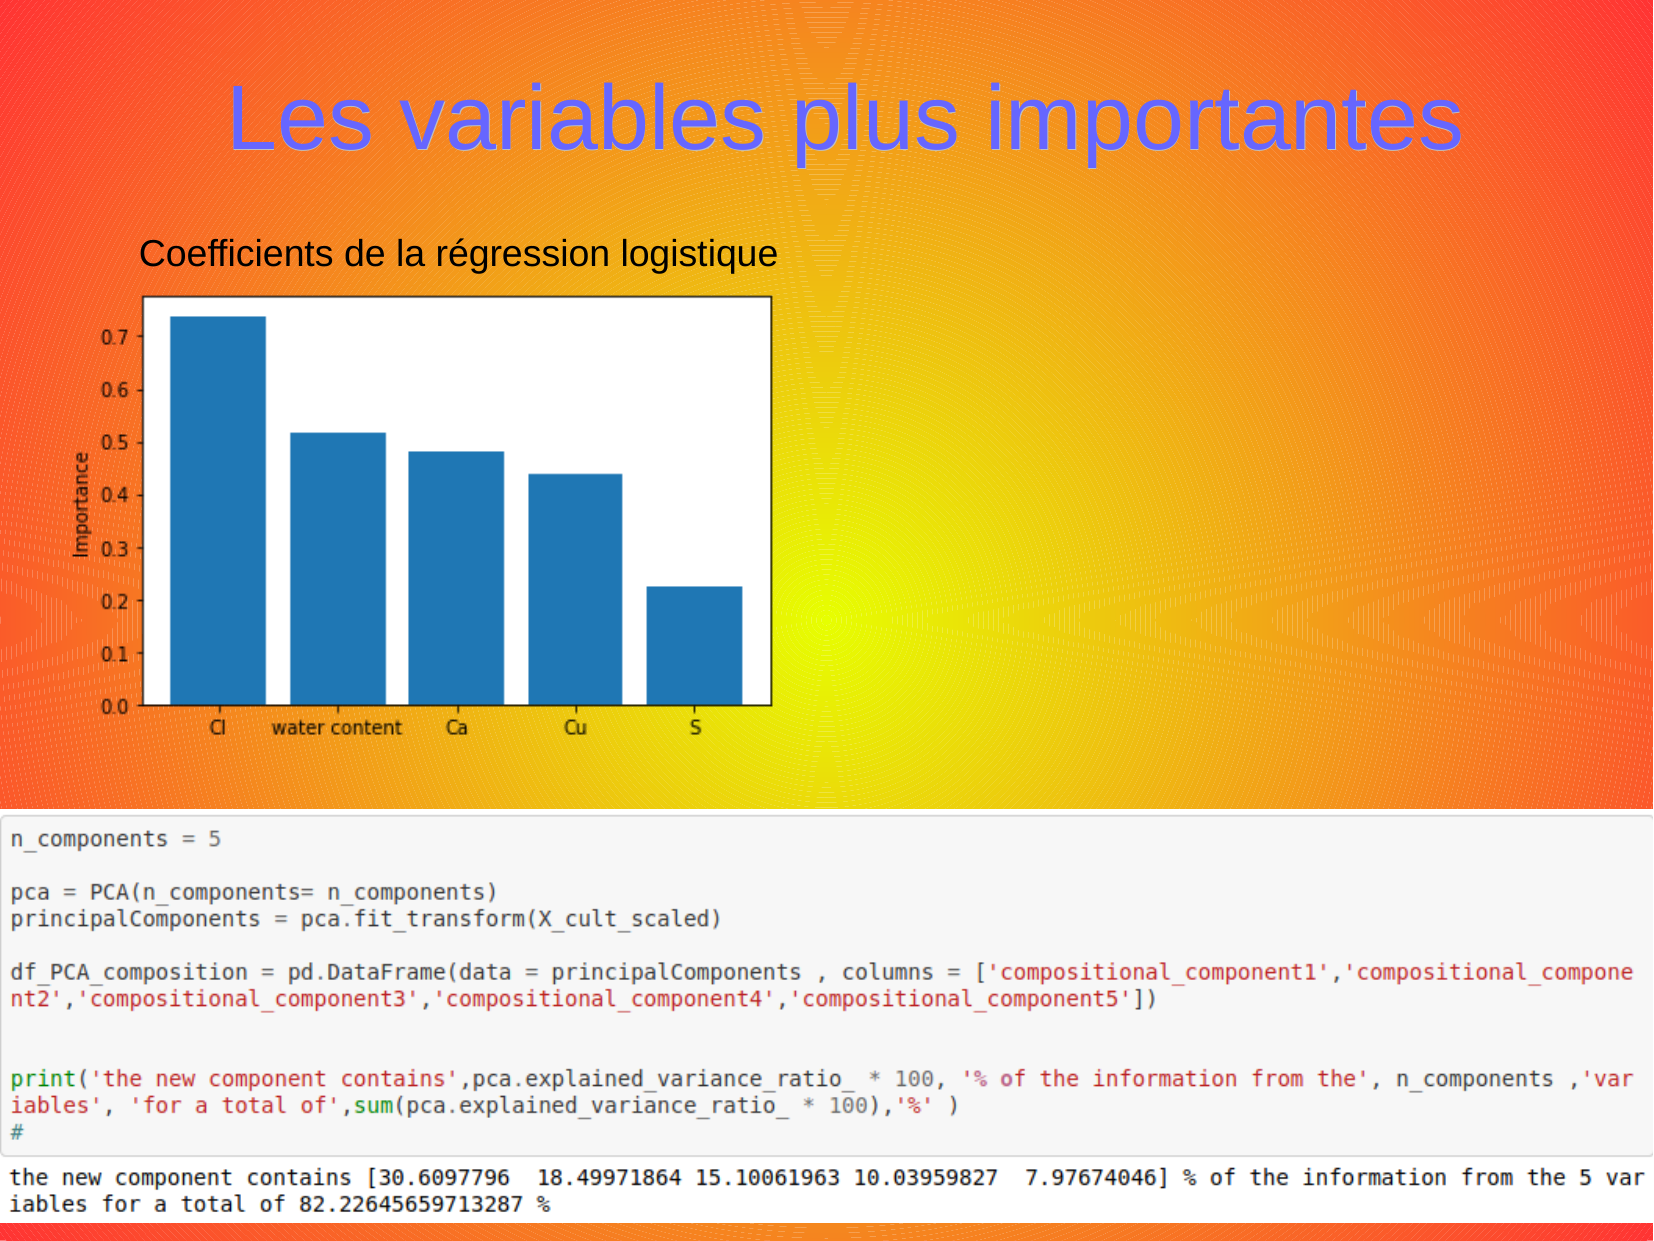

# Les variables plus importantes
Coefficients de la régression logistique